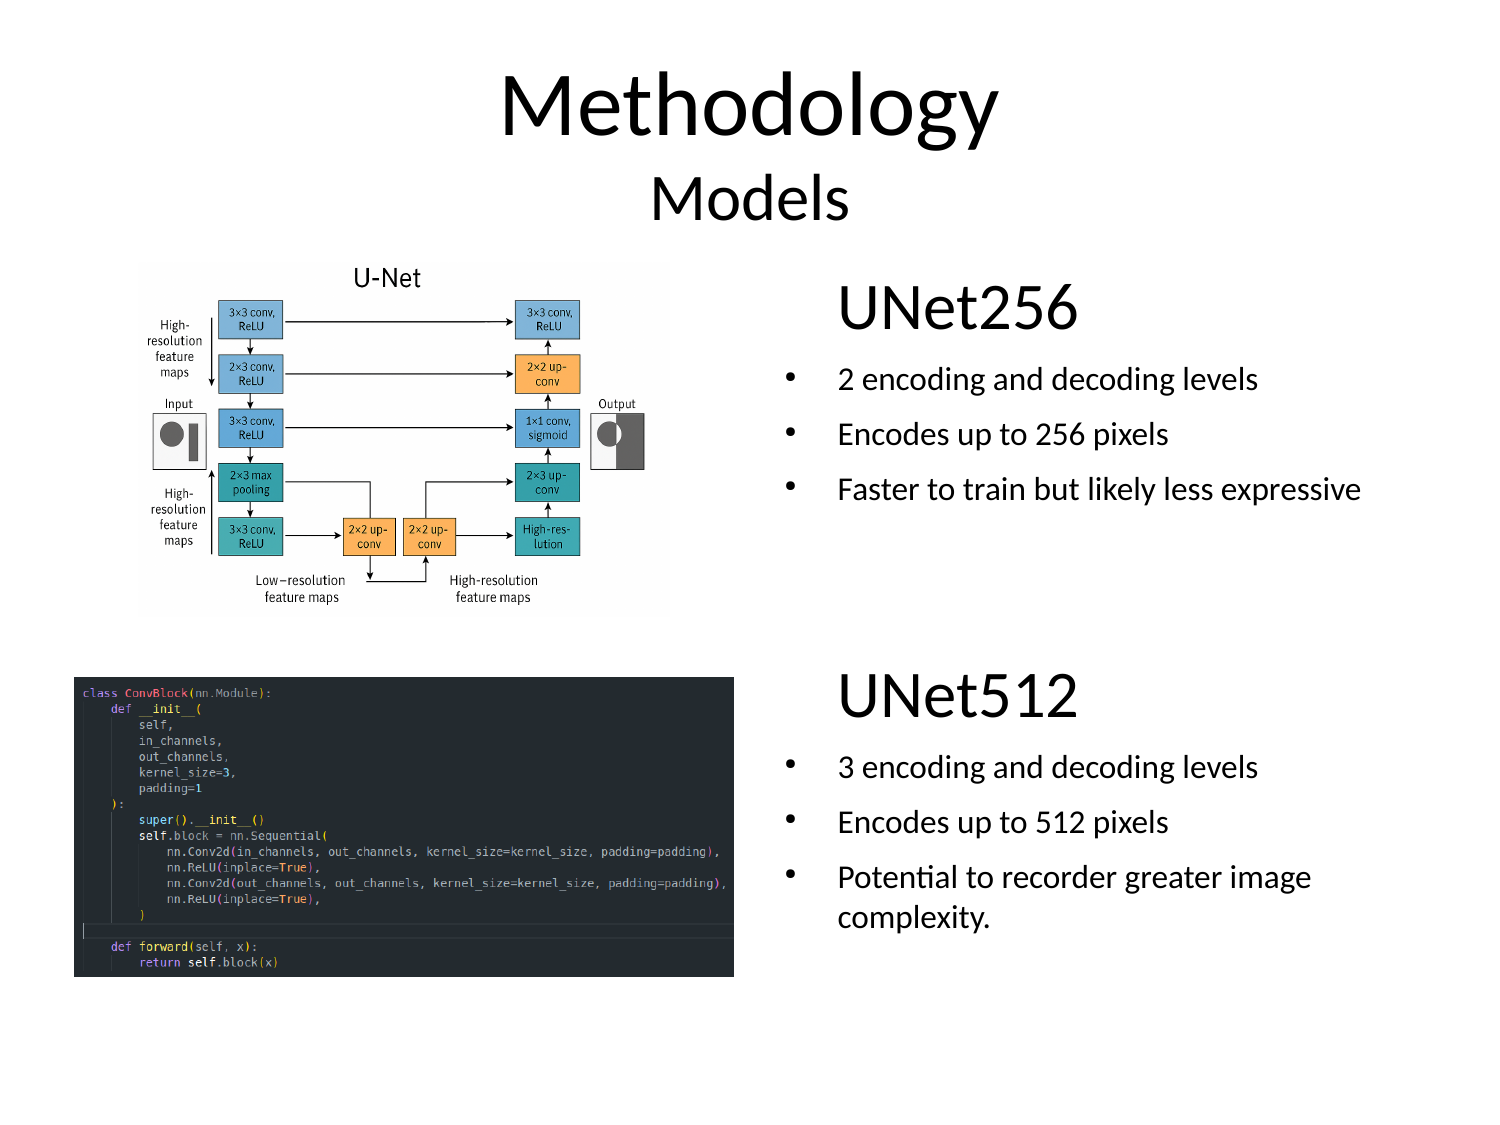

# Methodology Models
UNet256
2 encoding and decoding levels
Encodes up to 256 pixels
Faster to train but likely less expressive
UNet512
3 encoding and decoding levels
Encodes up to 512 pixels
Potential to recorder greater image complexity.